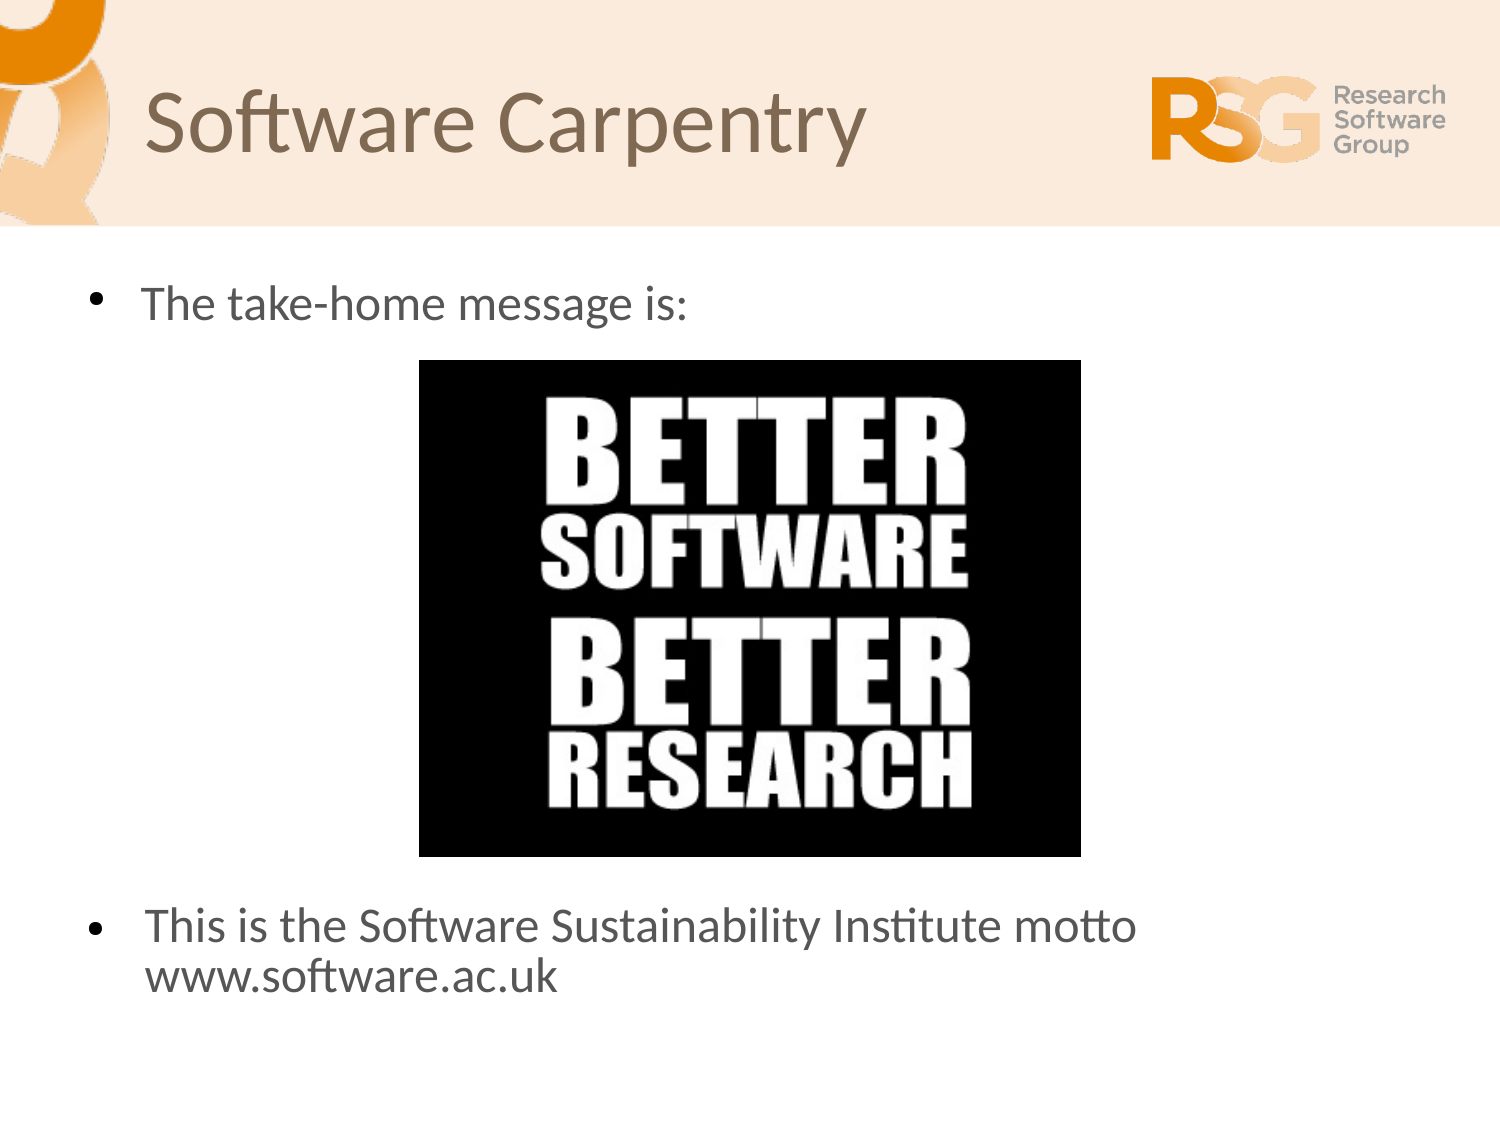

# Software Carpentry
The take-home message is:
 This is the Software Sustainability Institute motto
 www.software.ac.uk